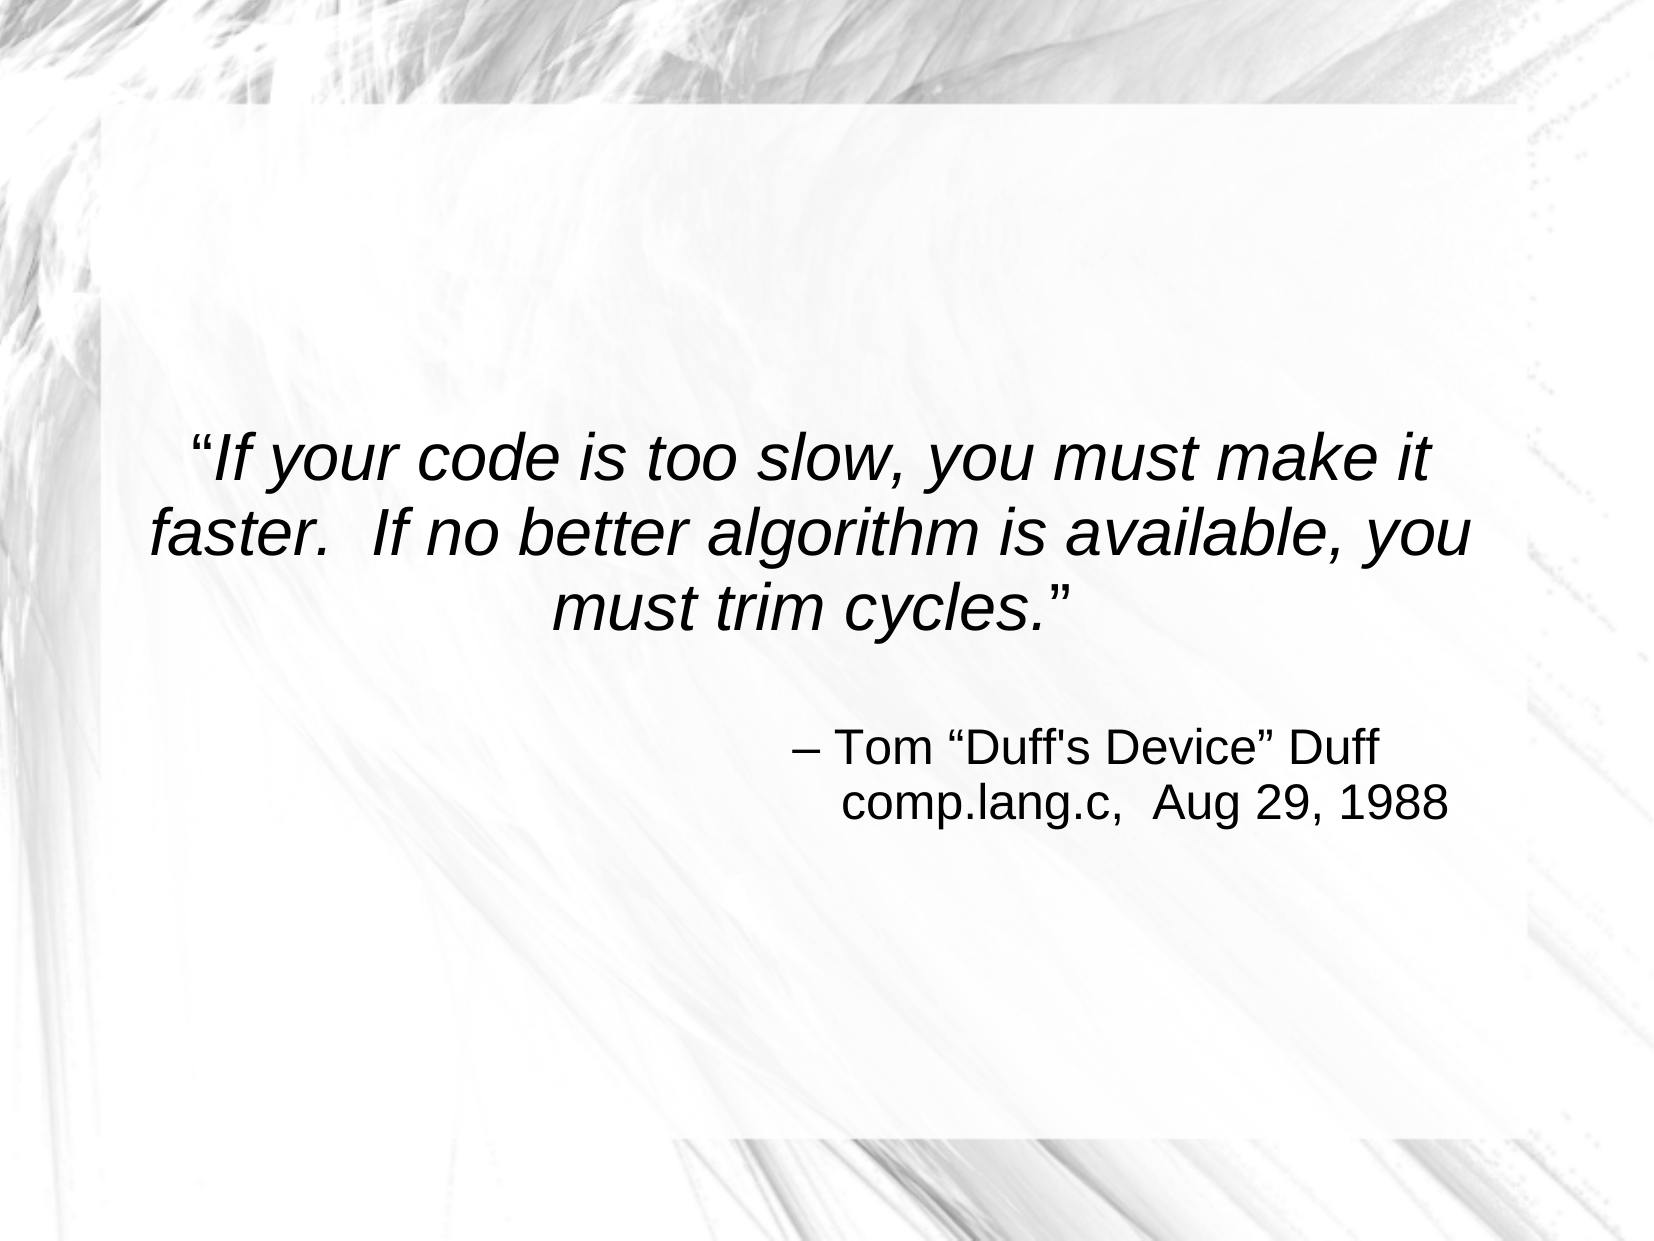

# “If your code is too slow, you must make it faster. If no better algorithm is available, you must trim cycles.”
– Tom “Duff's Device” Duff
comp.lang.c, Aug 29, 1988